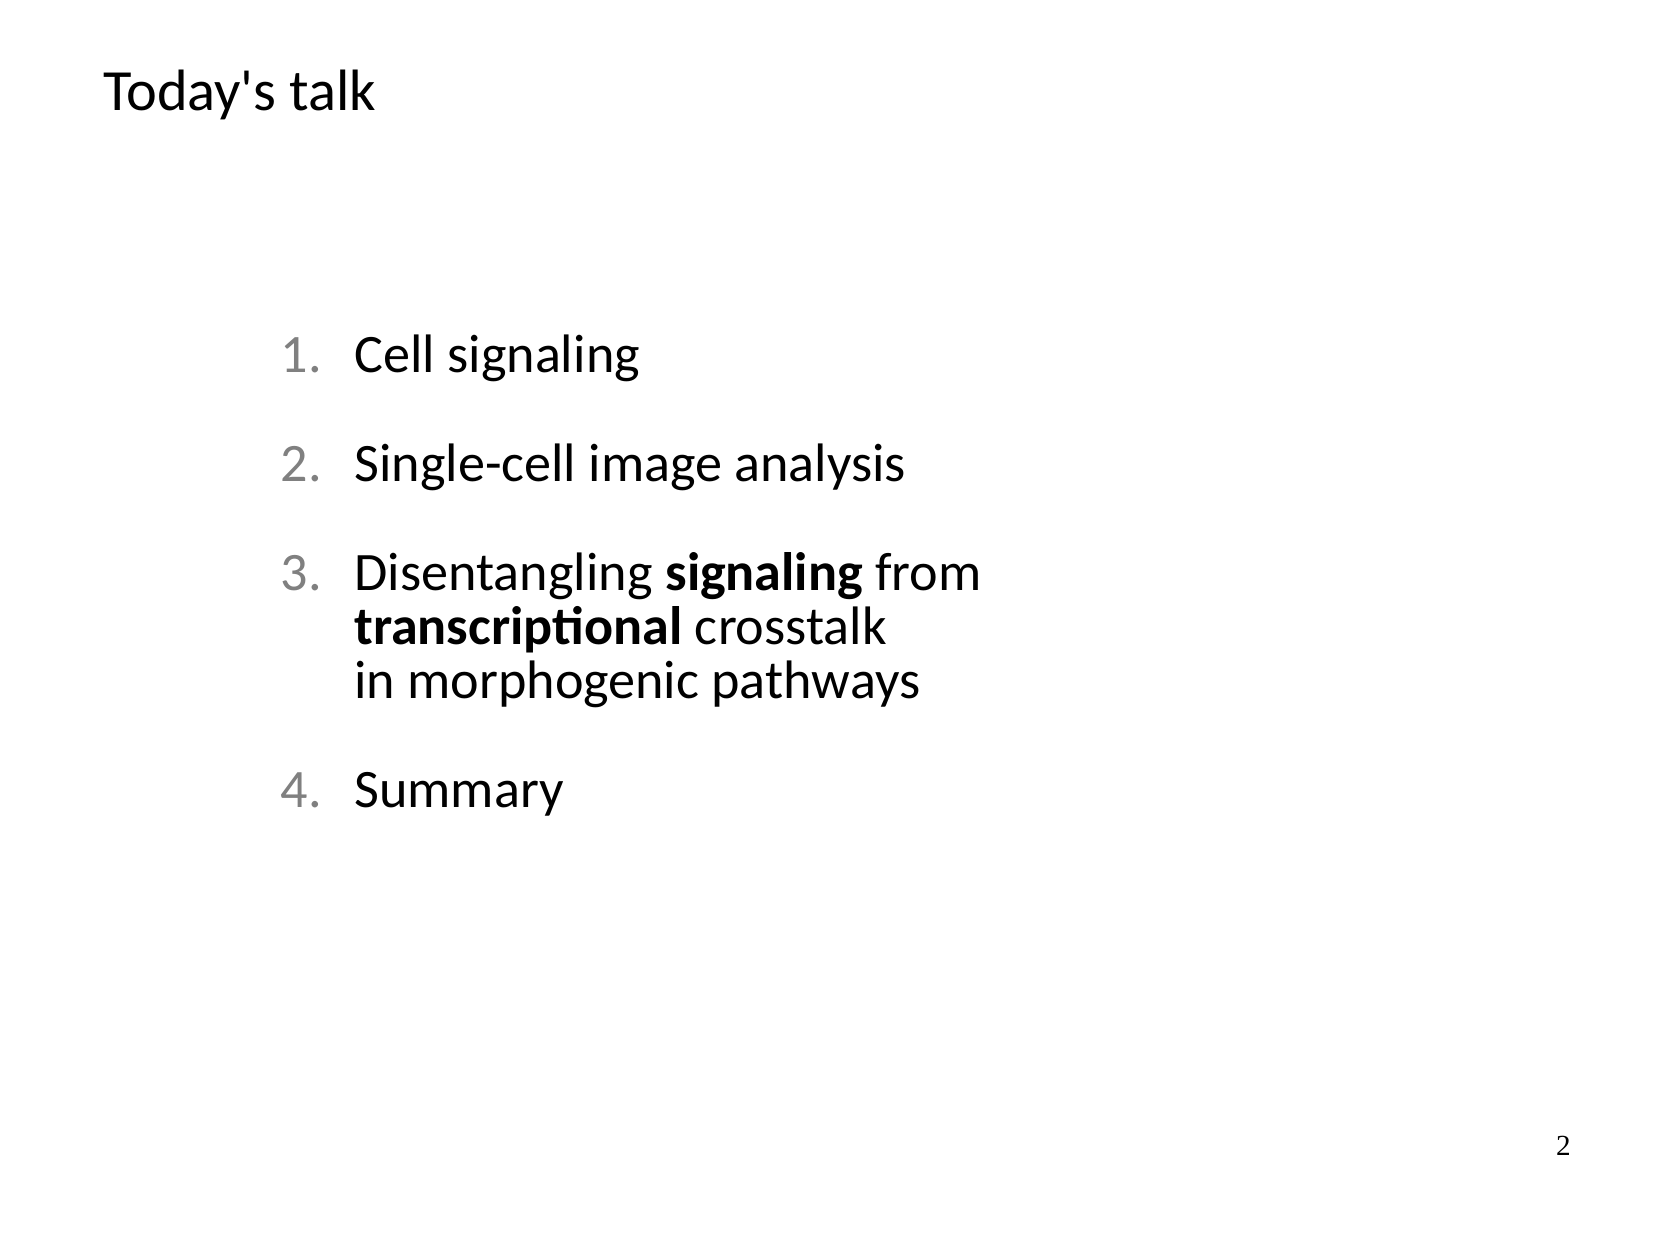

Today's talk
1.	Cell signaling
2.	Single-cell image analysis
3.	Disentangling signaling from
	transcriptional crosstalk
	in morphogenic pathways
4.	Summary
2